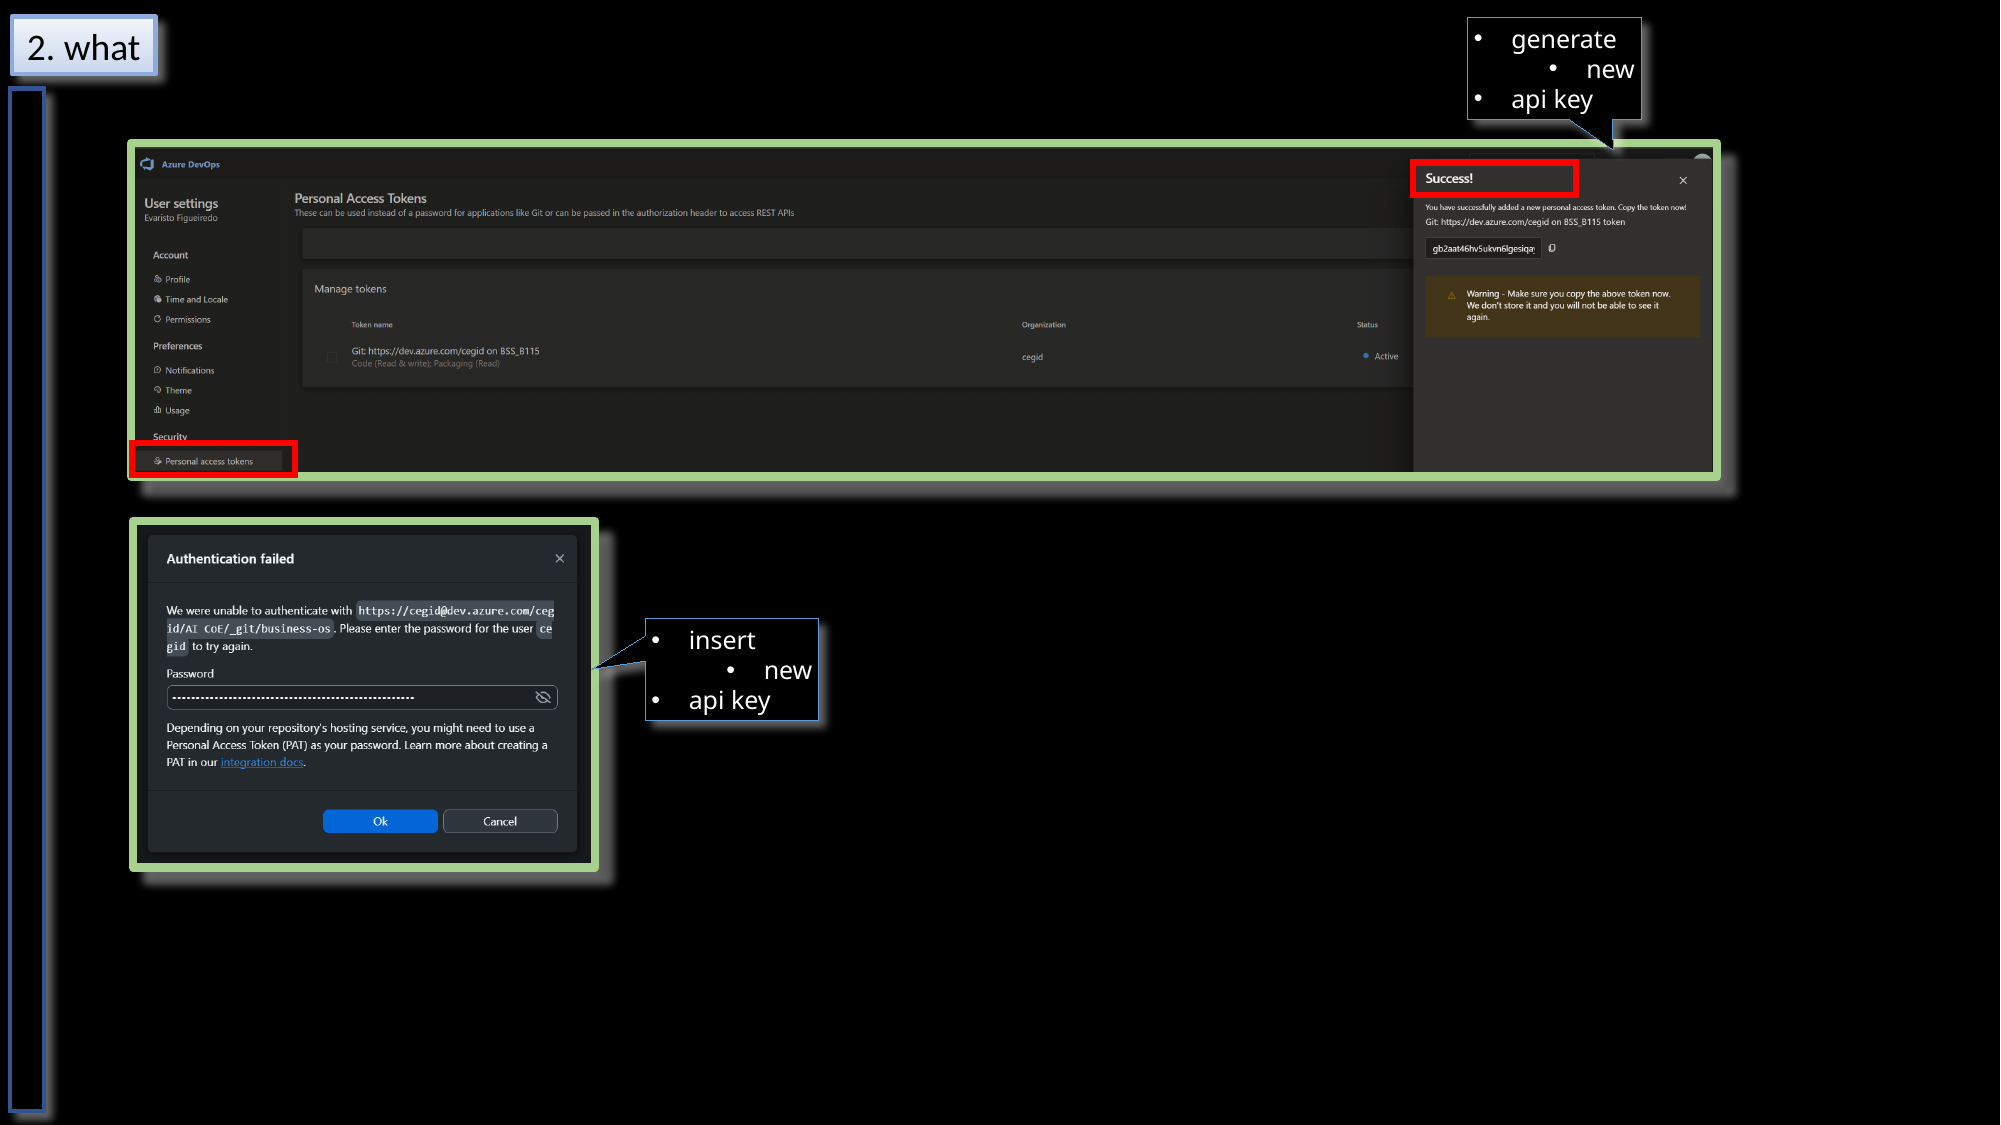

# 2. what
generate
new
api key
insert
new
api key